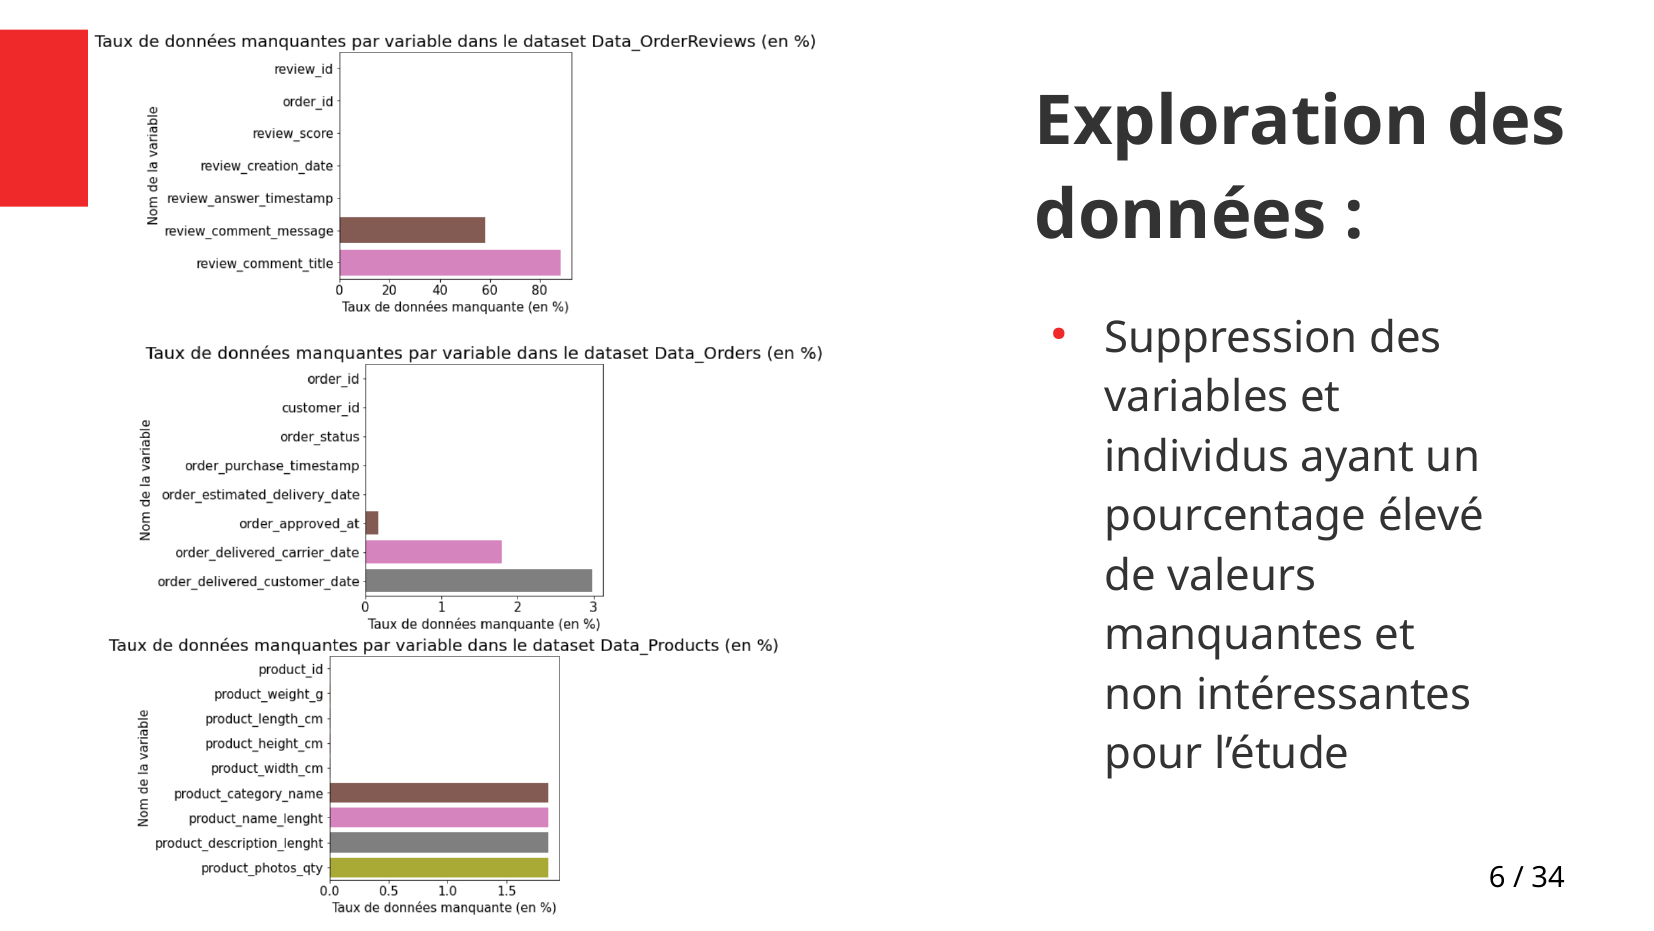

# Exploration des données :
Suppression des variables et individus ayant un pourcentage élevé de valeurs manquantes et non intéressantes pour l’étude
6